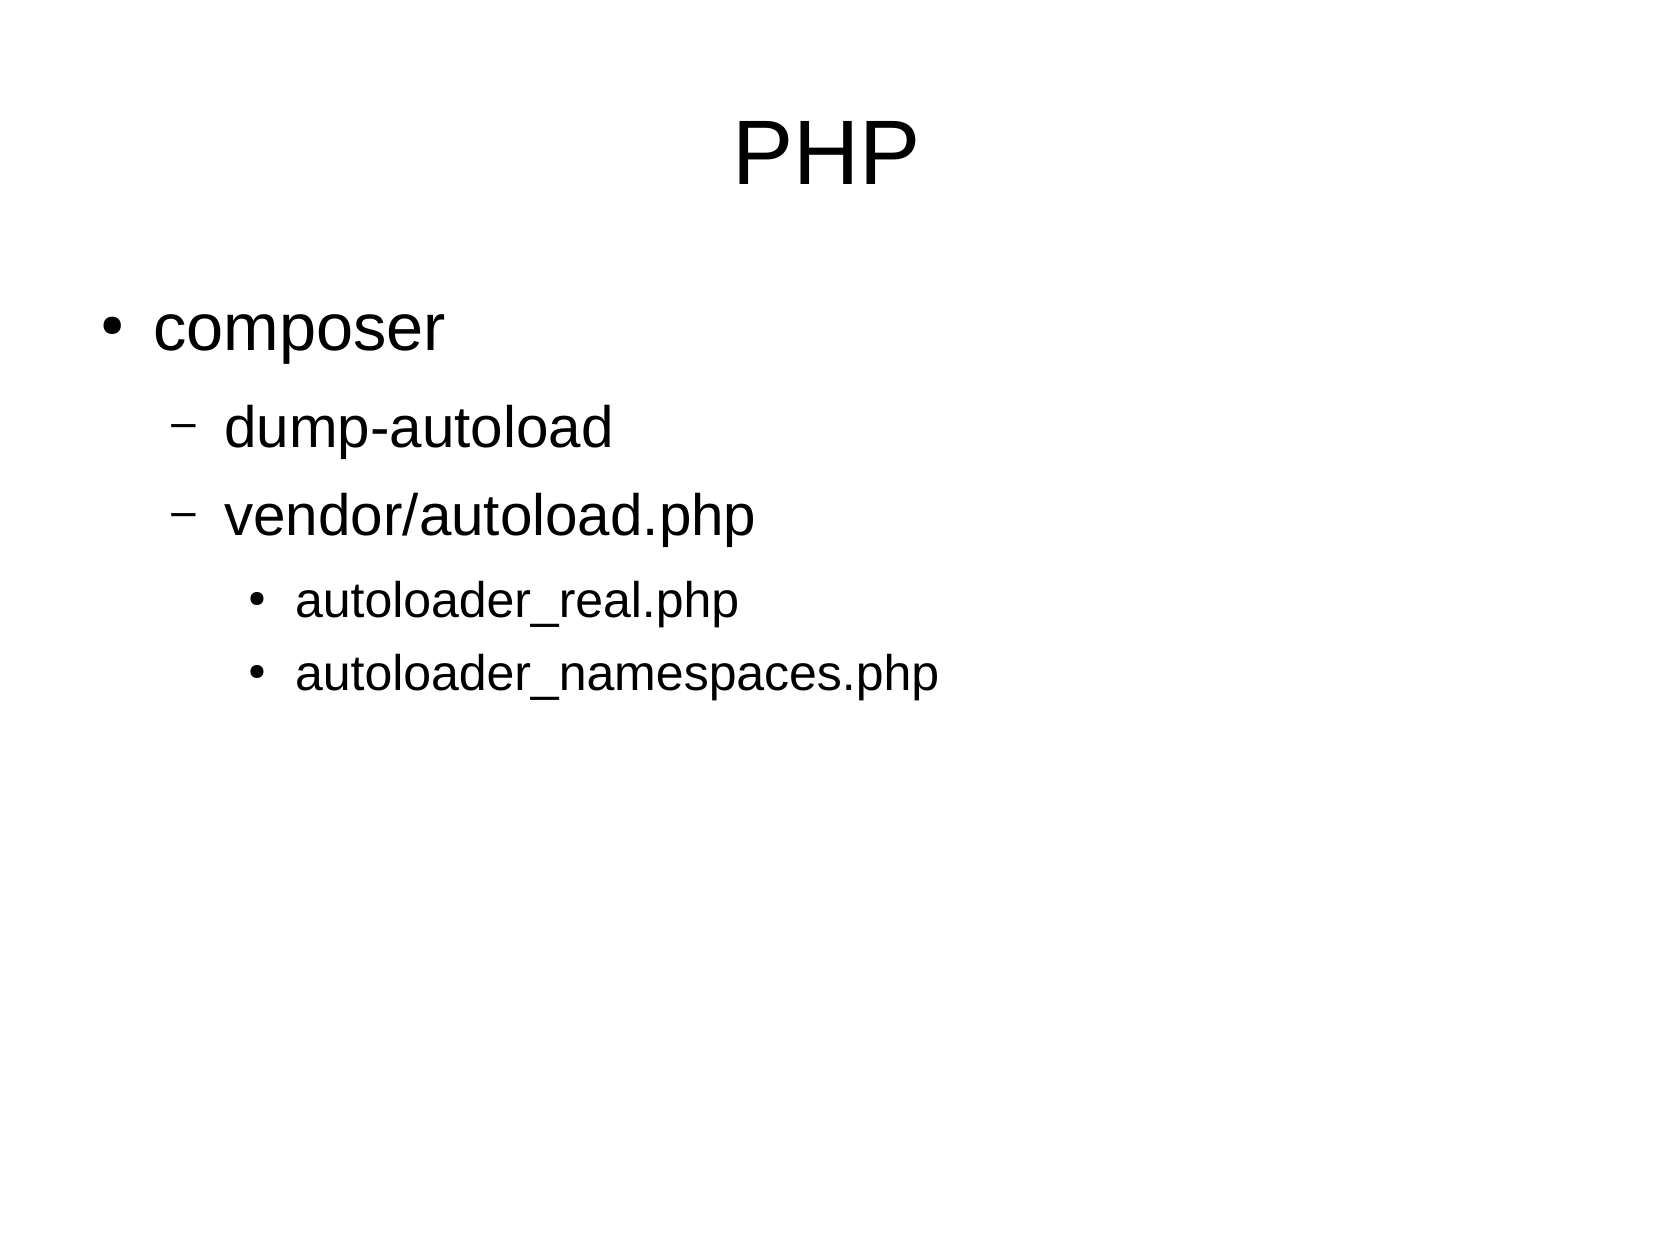

# PHP
composer
dump-autoload
vendor/autoload.php
autoloader_real.php
autoloader_namespaces.php